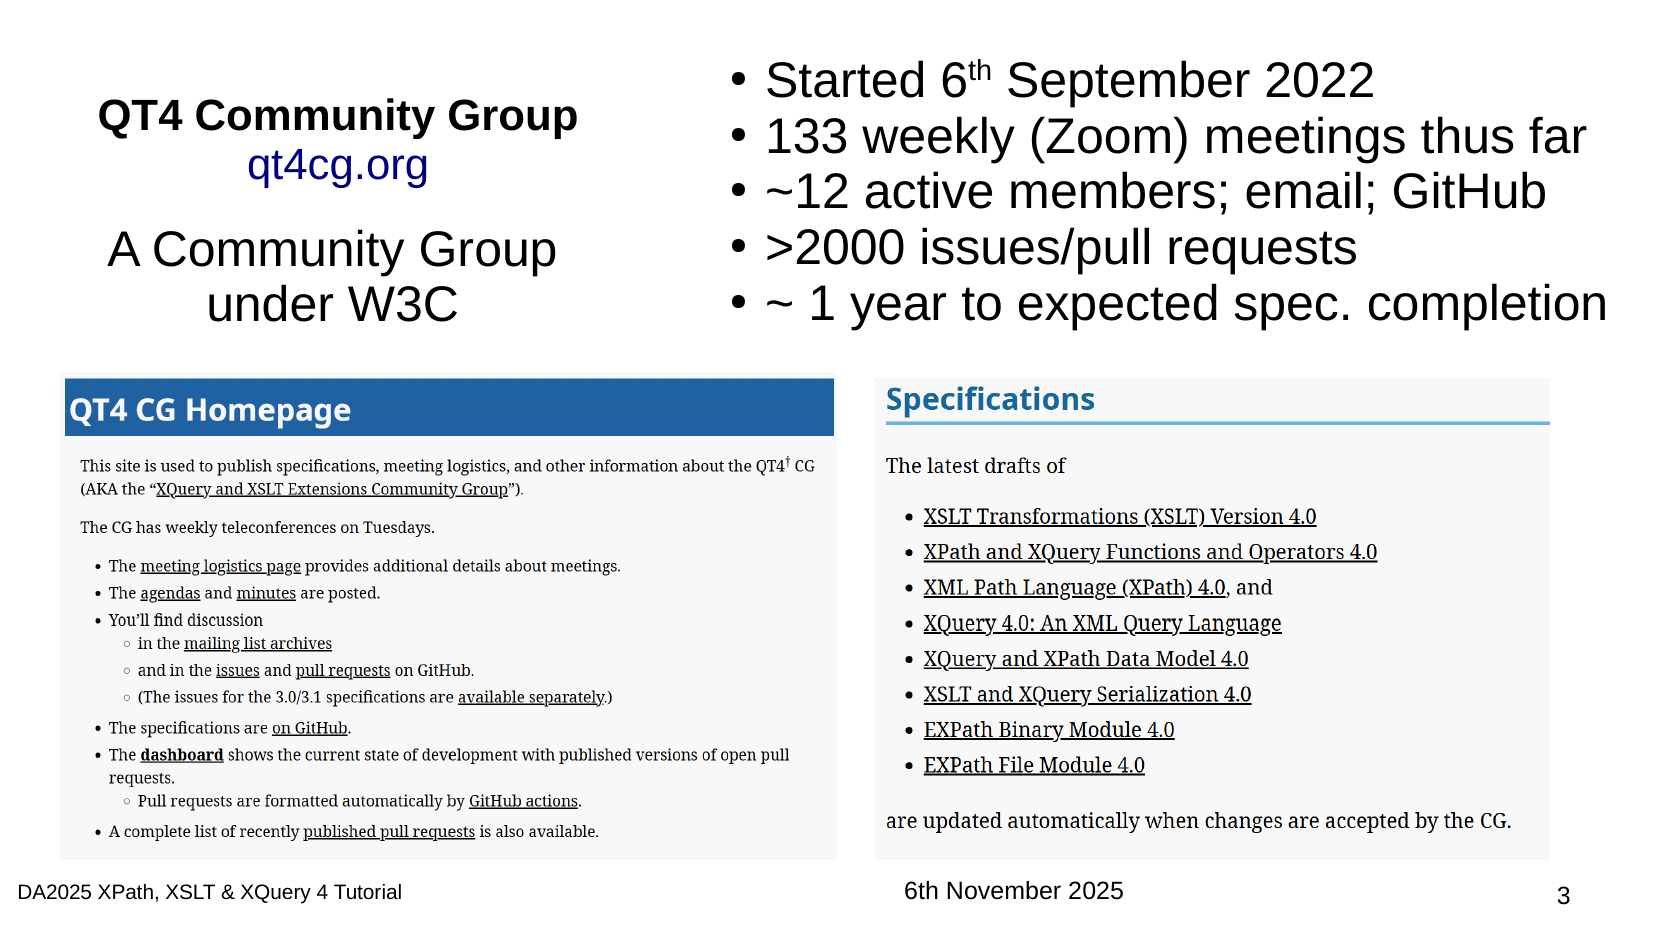

Started 6th September 2022
133 weekly (Zoom) meetings thus far
~12 active members; email; GitHub
>2000 issues/pull requests
~ 1 year to expected spec. completion
QT4 Community Group
qt4cg.org
A Community Group under W3C
6th November 2025
DA2025 XPath, XSLT & XQuery 4 Tutorial
3